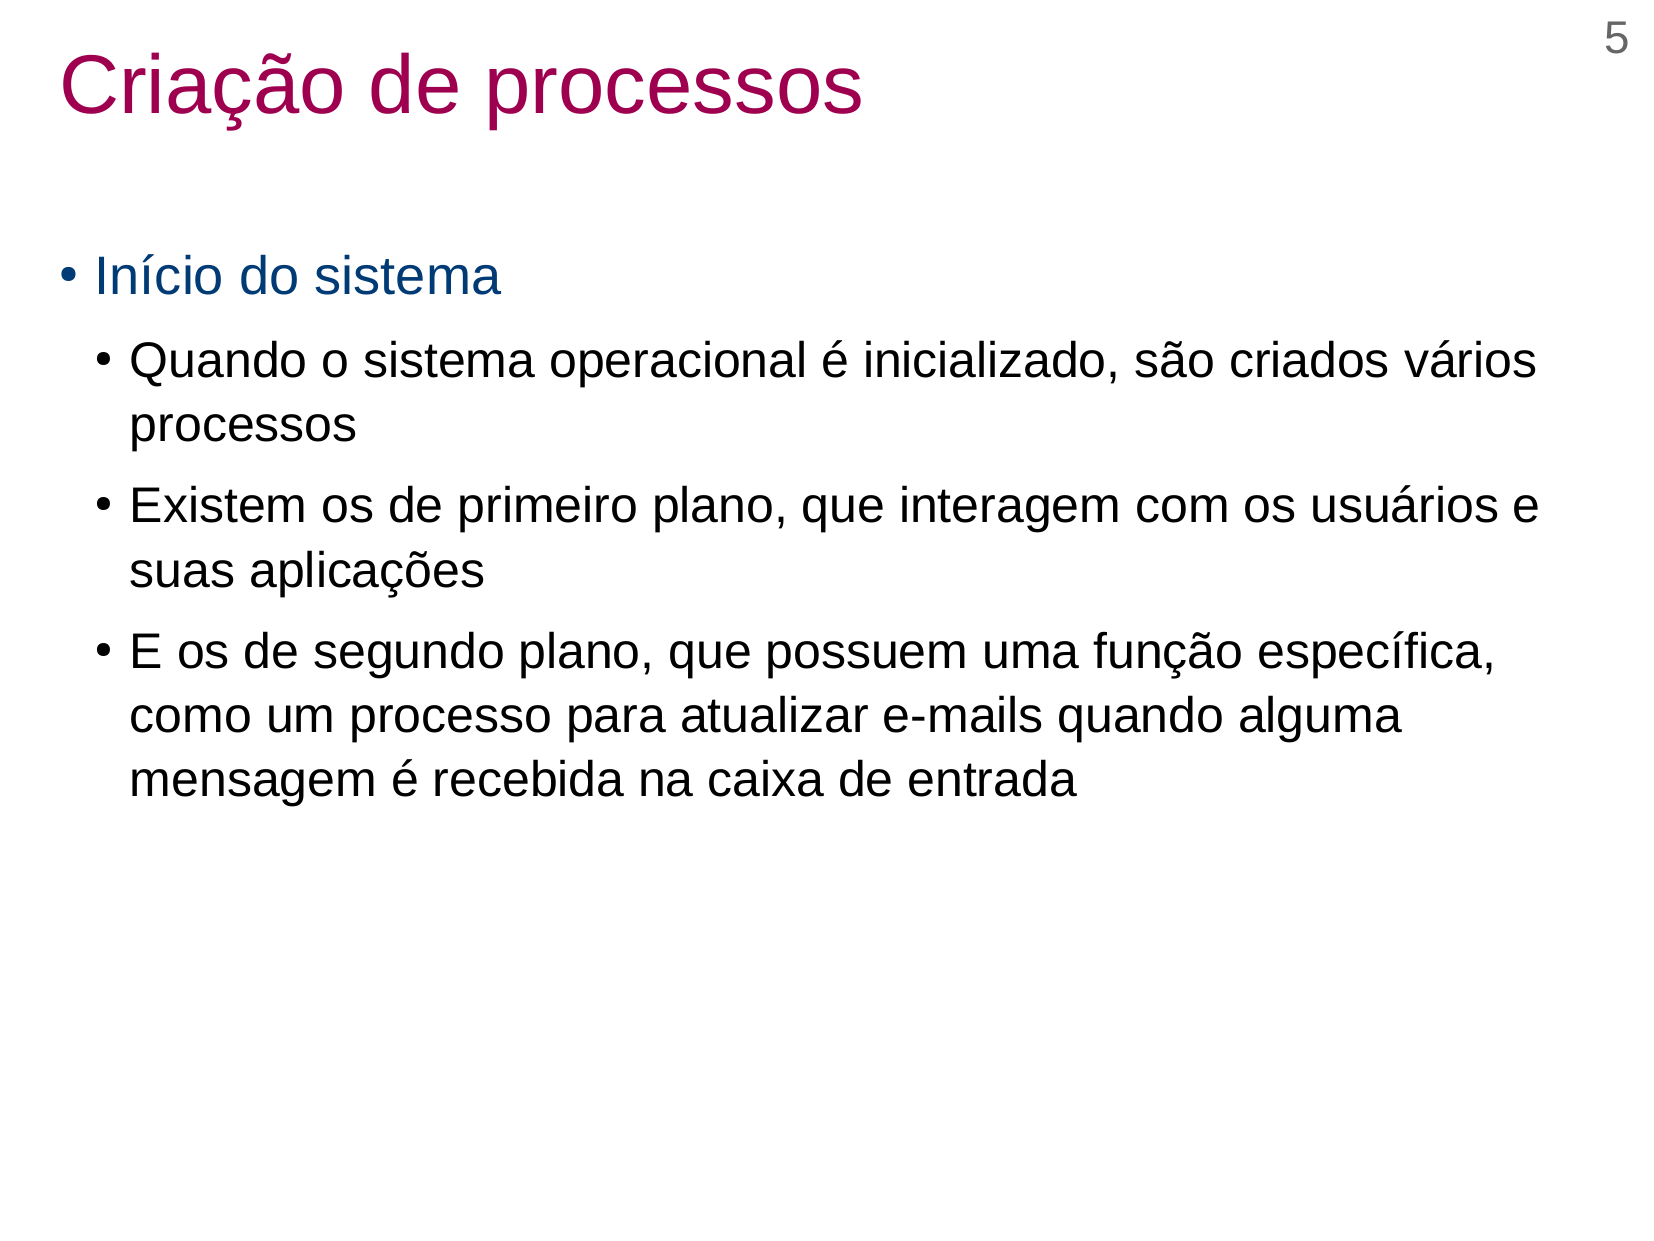

5
# Criação de processos
Início do sistema
Quando o sistema operacional é inicializado, são criados vários processos
Existem os de primeiro plano, que interagem com os usuários e suas aplicações
E os de segundo plano, que possuem uma função específica, como um processo para atualizar e-mails quando alguma mensagem é recebida na caixa de entrada